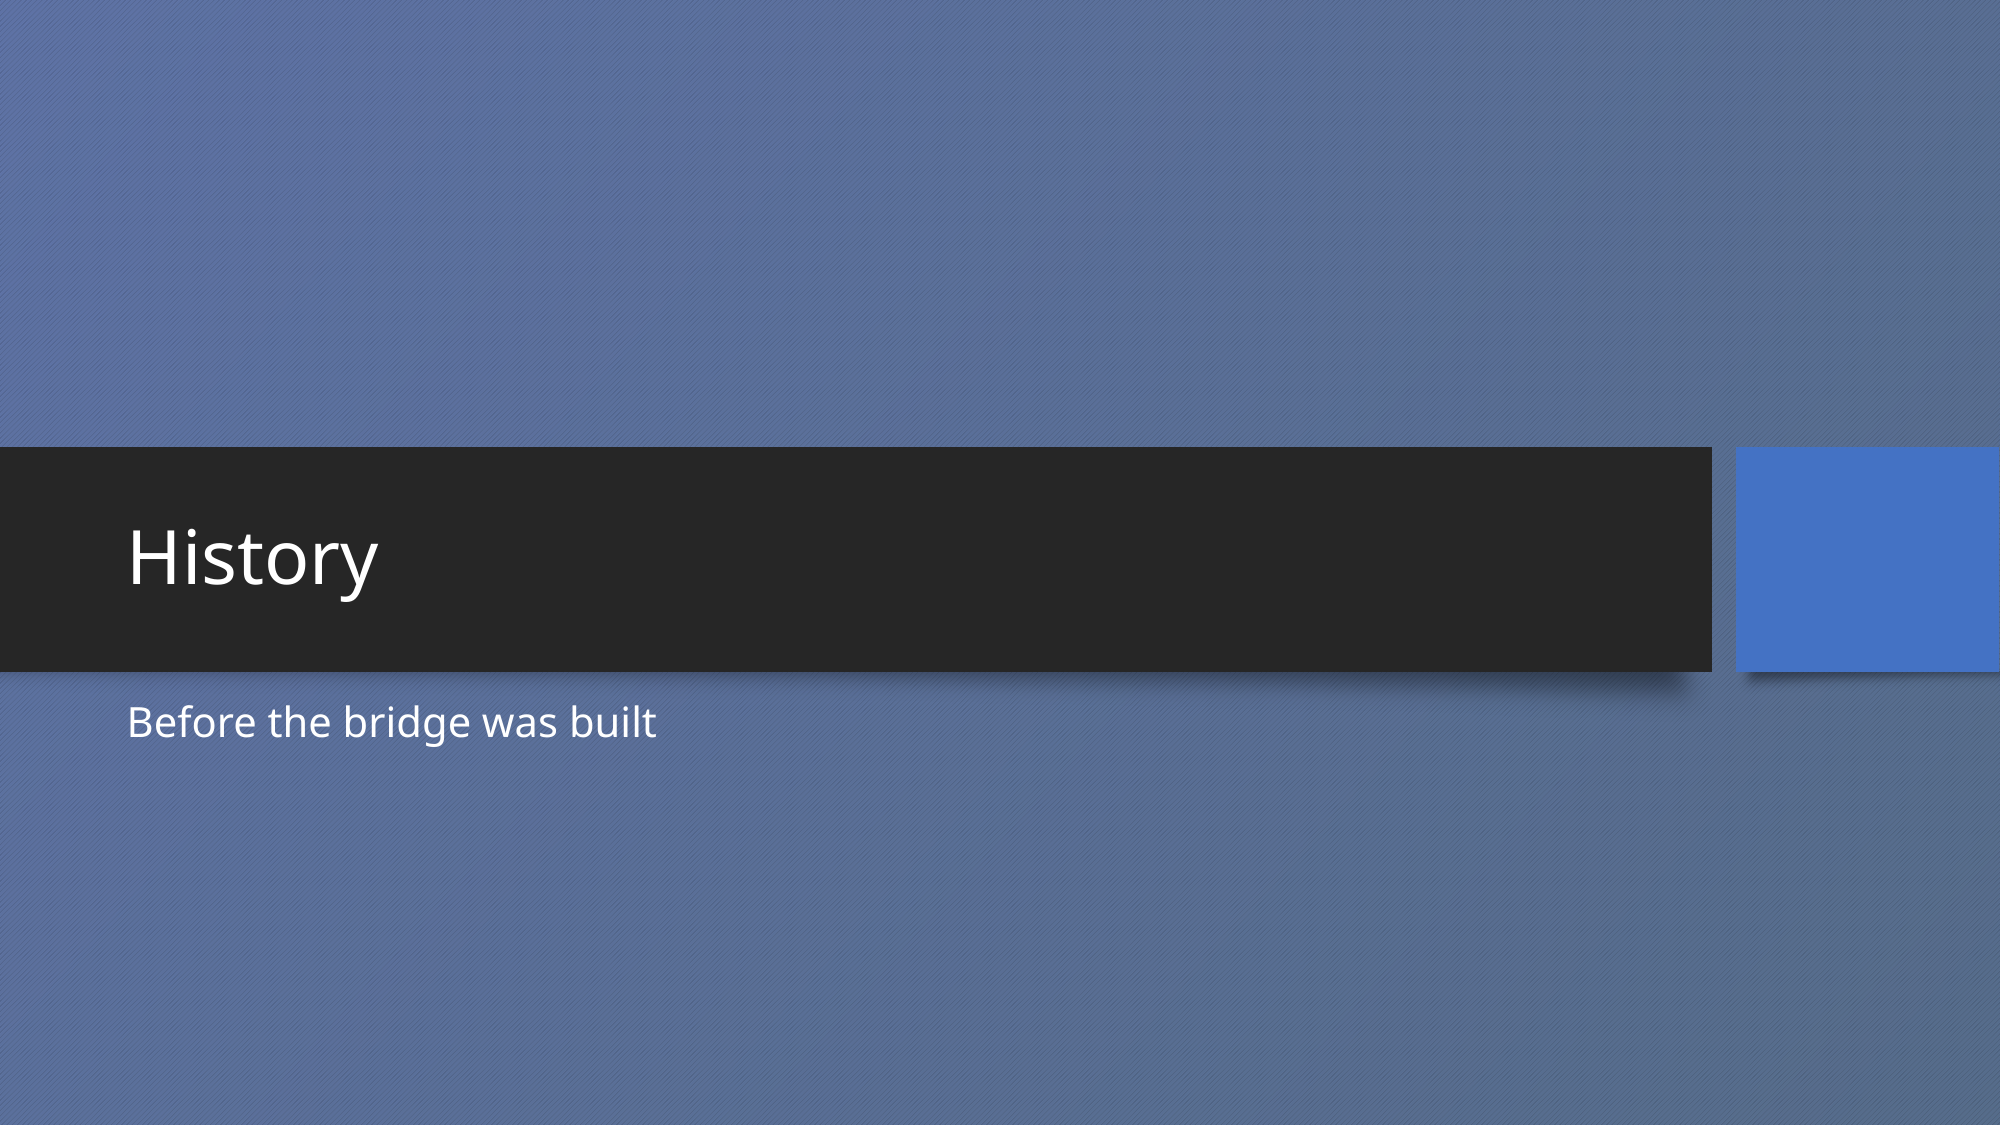

# History
Before the bridge was built